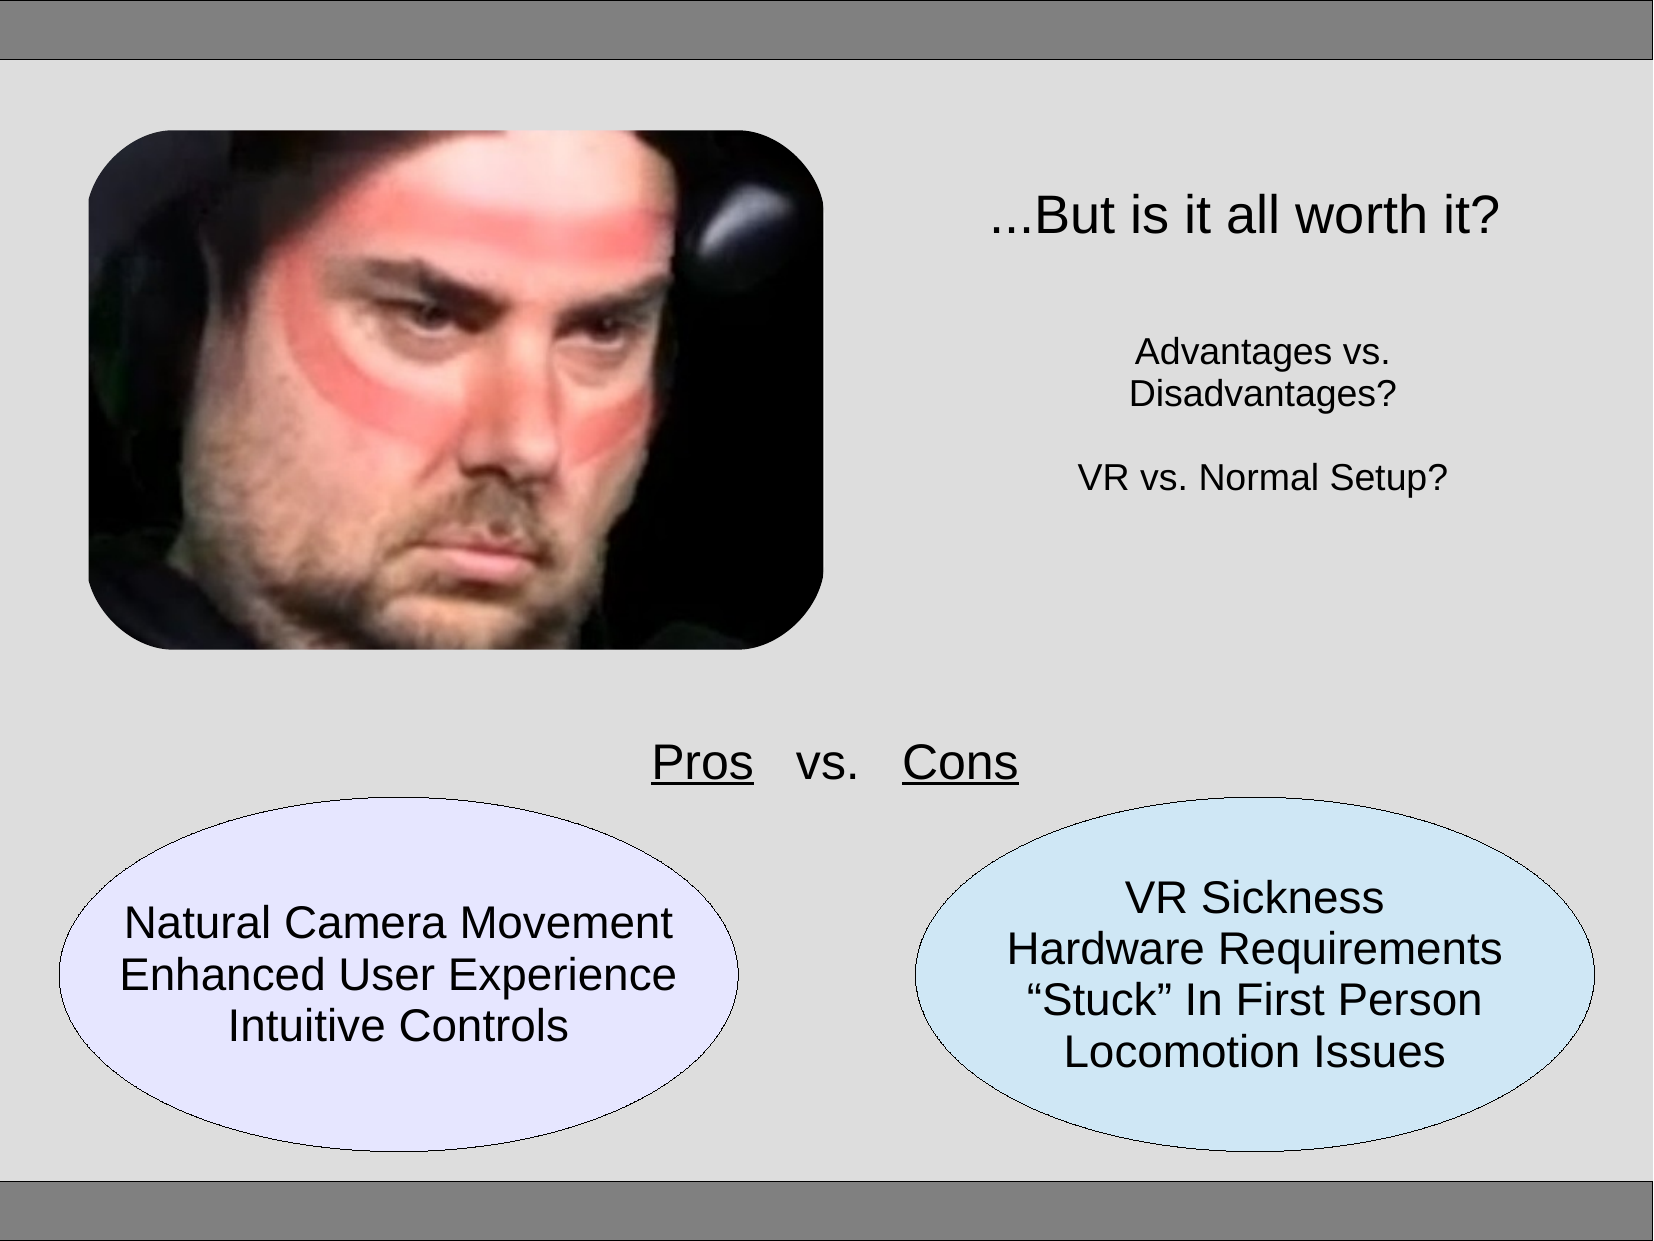

...But is it all worth it?
Advantages vs. Disadvantages?
VR vs. Normal Setup?
Pros vs. Cons
Natural Camera Movement
Enhanced User Experience
Intuitive Controls
VR Sickness
Hardware Requirements
“Stuck” In First Person
Locomotion Issues